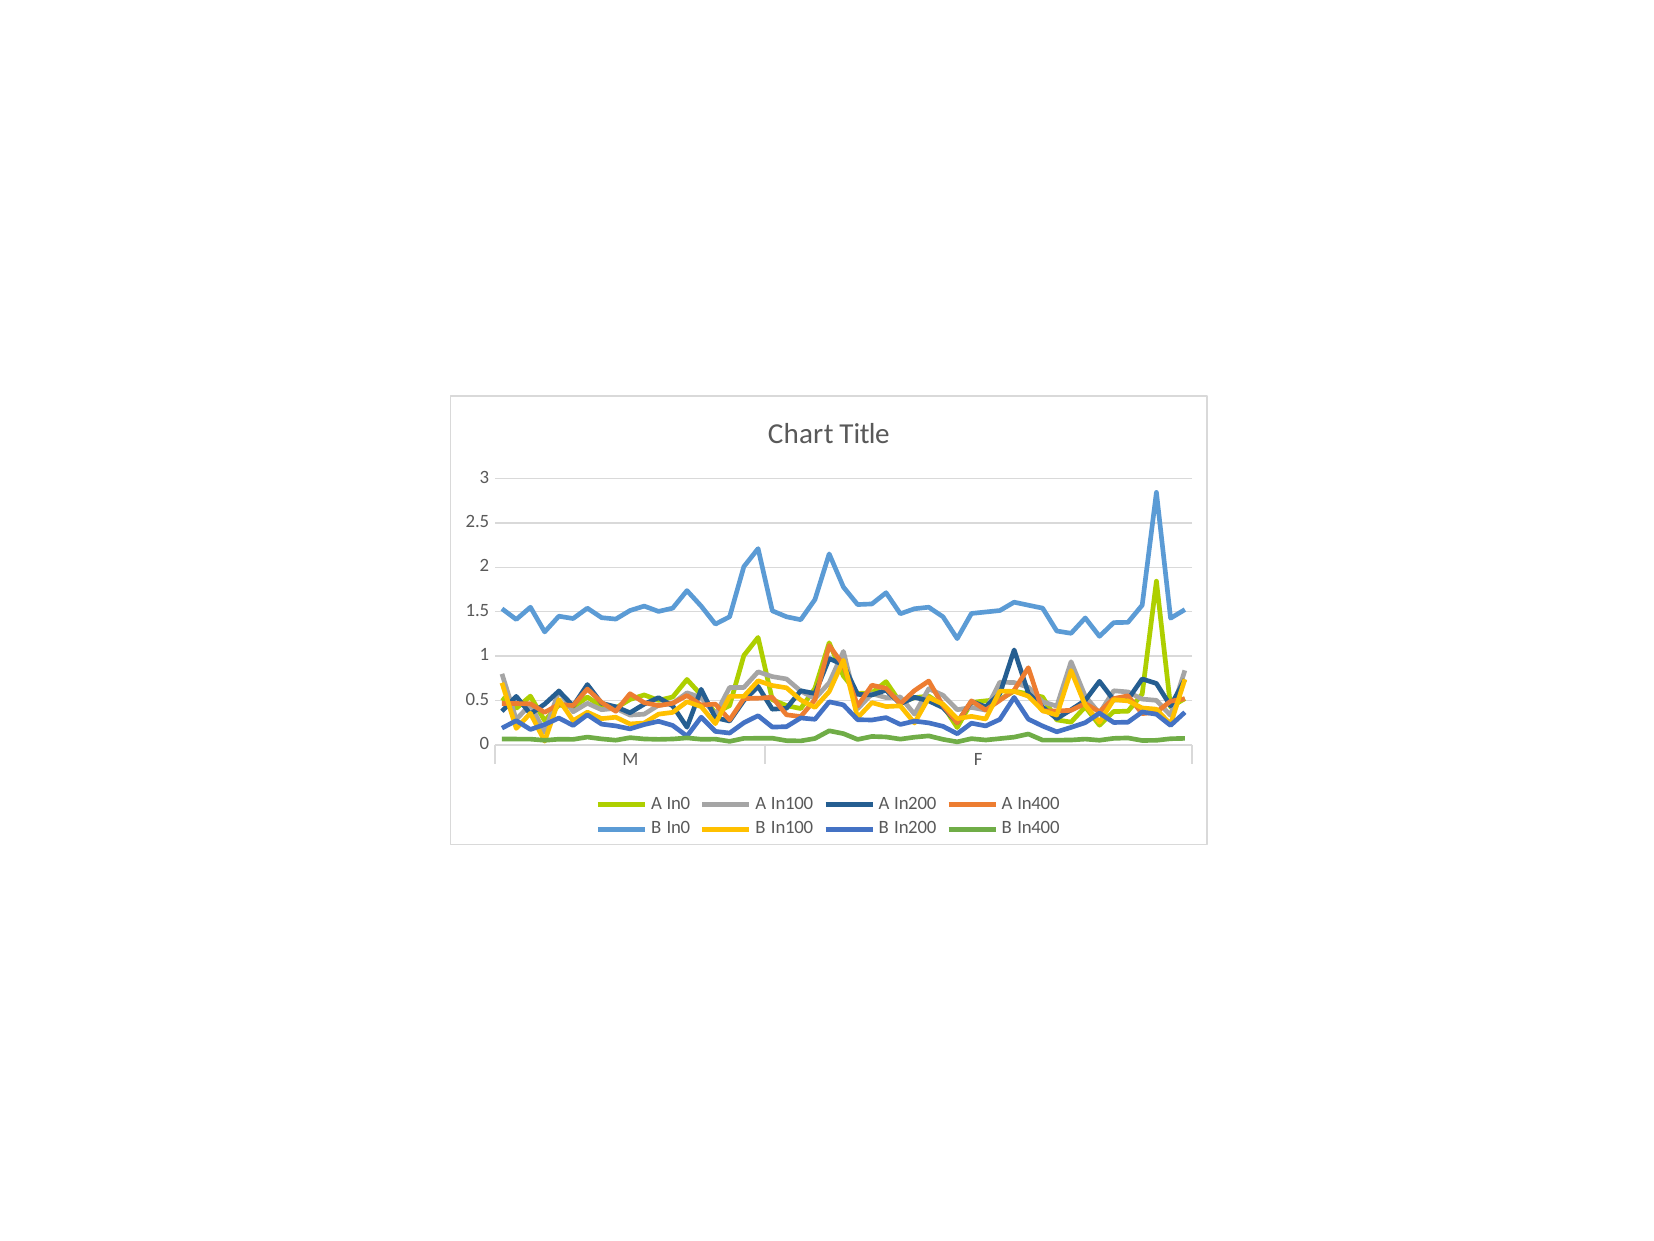

### Chart: Chart Title
| Category | A In0 | A In100 | A In200 | A In400 | B In0 | B In100 | B In200 | B In400 |
|---|---|---|---|---|---|---|---|---|
| M | 0.533 | 0.8 | 0.38 | 0.467 | 1.533 | 0.7 | 0.19 | 0.0667142857142857 |
| | 0.413 | 0.287 | 0.547 | 0.467 | 1.413 | 0.187 | 0.2735 | 0.0667142857142857 |
| | 0.55 | 0.457 | 0.35 | 0.463 | 1.55 | 0.357 | 0.175 | 0.0661428571428571 |
| | 0.273 | 0.143 | 0.46 | 0.367 | 1.273 | 0.043 | 0.23 | 0.0524285714285714 |
| | 0.45 | 0.61 | 0.607 | 0.457 | 1.45 | 0.51 | 0.3035 | 0.0652857142857143 |
| | 0.423 | 0.373 | 0.44 | 0.443 | 1.423 | 0.273 | 0.22 | 0.0632857142857143 |
| | 0.54 | 0.47 | 0.68 | 0.63 | 1.54 | 0.37 | 0.34 | 0.09 |
| | 0.433 | 0.397 | 0.47 | 0.48 | 1.433 | 0.297 | 0.235 | 0.0685714285714286 |
| | 0.417 | 0.413 | 0.43 | 0.38 | 1.417 | 0.313 | 0.215 | 0.0542857142857143 |
| | 0.513 | 0.337 | 0.363 | 0.577 | 1.513 | 0.237 | 0.1815 | 0.0824285714285714 |
| | 0.563 | 0.347 | 0.46 | 0.477 | 1.563 | 0.247 | 0.23 | 0.0681428571428571 |
| | 0.503 | 0.447 | 0.533 | 0.443 | 1.503 | 0.347 | 0.2665 | 0.0632857142857143 |
| | 0.54 | 0.467 | 0.44 | 0.47 | 1.54 | 0.367 | 0.22 | 0.0671428571428571 |
| | 0.737 | 0.587 | 0.2 | 0.557 | 1.737 | 0.487 | 0.1 | 0.0795714285714286 |
| | 0.563 | 0.533 | 0.627 | 0.45 | 1.563 | 0.433 | 0.3135 | 0.0642857142857143 |
| | 0.36 | 0.34 | 0.307 | 0.46 | 1.36 | 0.24 | 0.1535 | 0.0657142857142857 |
| | 0.443 | 0.647 | 0.27 | 0.283 | 1.443 | 0.547 | 0.135 | 0.0404285714285714 |
| | 1.007 | 0.647 | 0.5 | 0.523 | 2.007 | 0.547 | 0.25 | 0.0747142857142857 |
| | 1.21 | 0.823 | 0.66 | 0.527 | 2.21 | 0.723 | 0.33 | 0.0752857142857143 |
| F | 0.51 | 0.77 | 0.403 | 0.537 | 1.51 | 0.67 | 0.2015 | 0.0767142857142857 |
| | 0.443 | 0.743 | 0.413 | 0.34 | 1.443 | 0.643 | 0.2065 | 0.0485714285714286 |
| | 0.41 | 0.607 | 0.61 | 0.32 | 1.41 | 0.507 | 0.305 | 0.0457142857142857 |
| | 0.637 | 0.523 | 0.58 | 0.51 | 1.637 | 0.423 | 0.29 | 0.0728571428571429 |
| | 1.15 | 0.7 | 0.973 | 1.12 | 2.15 | 0.6 | 0.4865 | 0.16 |
| | 0.777 | 1.053 | 0.903 | 0.897 | 1.777 | 0.953 | 0.4515 | 0.128142857142857 |
| | 0.58 | 0.407 | 0.57 | 0.437 | 1.58 | 0.307 | 0.285 | 0.0624285714285714 |
| | 0.587 | 0.577 | 0.563 | 0.673 | 1.587 | 0.477 | 0.2815 | 0.0961428571428572 |
| | 0.713 | 0.533 | 0.617 | 0.637 | 1.713 | 0.433 | 0.3085 | 0.091 |
| | 0.477 | 0.54 | 0.463 | 0.463 | 1.477 | 0.44 | 0.2315 | 0.0661428571428571 |
| | 0.533 | 0.347 | 0.537 | 0.613 | 1.533 | 0.247 | 0.2685 | 0.0875714285714286 |
| | 0.55 | 0.633 | 0.497 | 0.72 | 1.55 | 0.533 | 0.2485 | 0.102857142857143 |
| | 0.443 | 0.56 | 0.42 | 0.443 | 1.443 | 0.46 | 0.21 | 0.0632857142857143 |
| | 0.197 | 0.397 | 0.253 | 0.25 | 1.197 | 0.297 | 0.1265 | 0.0357142857142857 |
| | 0.48 | 0.423 | 0.49 | 0.497 | 1.48 | 0.323 | 0.245 | 0.071 |
| | 0.497 | 0.393 | 0.43 | 0.393 | 1.497 | 0.293 | 0.215 | 0.0561428571428572 |
| | 0.513 | 0.707 | 0.577 | 0.503 | 1.513 | 0.607 | 0.2885 | 0.0718571428571429 |
| | 0.607 | 0.703 | 1.07 | 0.617 | 1.607 | 0.603 | 0.535 | 0.0881428571428572 |
| | 0.573 | 0.65 | 0.583 | 0.87 | 1.573 | 0.55 | 0.2915 | 0.124285714285714 |
| | 0.54 | 0.487 | 0.427 | 0.383 | 1.54 | 0.387 | 0.2135 | 0.0547142857142857 |
| | 0.283 | 0.437 | 0.297 | 0.383 | 1.283 | 0.337 | 0.1485 | 0.0547142857142857 |
| | 0.257 | 0.937 | 0.397 | 0.39 | 1.257 | 0.837 | 0.1985 | 0.0557142857142857 |
| | 0.43 | 0.547 | 0.503 | 0.467 | 1.43 | 0.447 | 0.2515 | 0.0667142857142857 |
| | 0.223 | 0.357 | 0.717 | 0.373 | 1.223 | 0.257 | 0.3585 | 0.0532857142857143 |
| | 0.377 | 0.61 | 0.507 | 0.523 | 1.377 | 0.51 | 0.2535 | 0.0747142857142857 |
| | 0.38 | 0.597 | 0.513 | 0.553 | 1.38 | 0.497 | 0.2565 | 0.079 |
| | 0.573 | 0.517 | 0.743 | 0.353 | 1.573 | 0.417 | 0.3715 | 0.0504285714285714 |
| | 1.843 | 0.503 | 0.693 | 0.37 | 2.843 | 0.403 | 0.3465 | 0.0528571428571429 |
| | 0.427 | 0.333 | 0.44 | 0.493 | 1.427 | 0.233 | 0.22 | 0.0704285714285714 |
| | 0.523 | 0.84 | 0.737 | 0.52 | 1.523 | 0.74 | 0.3685 | 0.0742857142857143 |